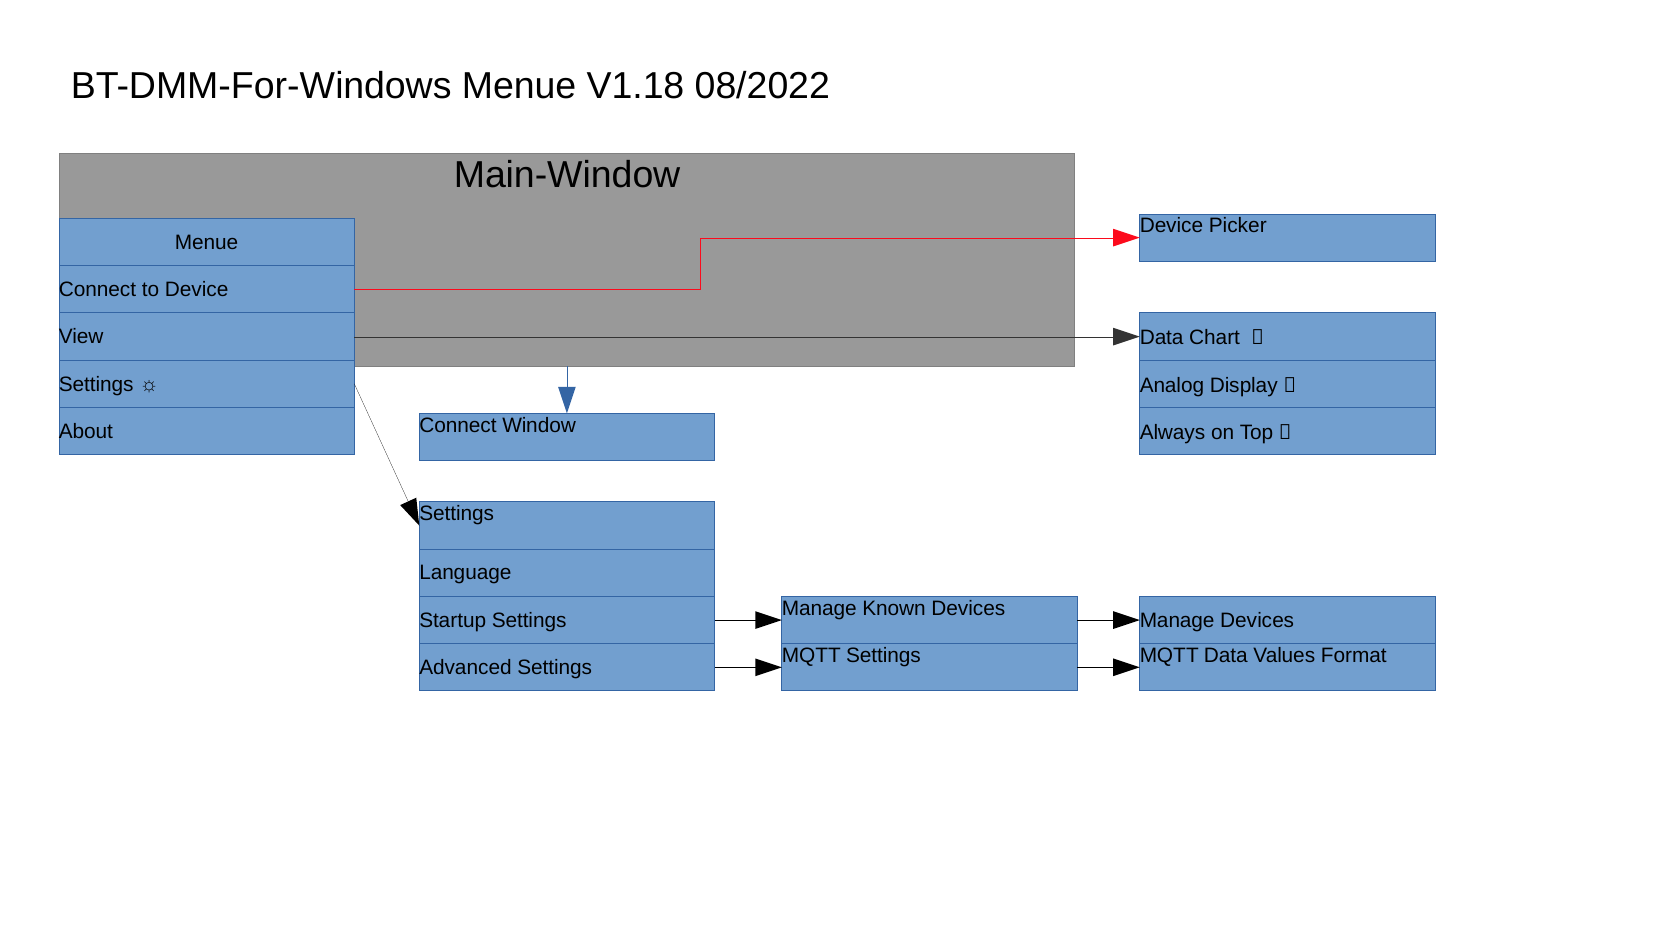

BT-DMM-For-Windows Menue V1.18 08/2022
Main-Window
Device Picker
Menue
Connect to Device
View
Data Chart 
Settings ☼
Analog Display 
About
Always on Top 
Connect Window
Settings
Language
Startup Settings
Manage Known Devices
Manage Devices
Advanced Settings
MQTT Settings
MQTT Data Values Format